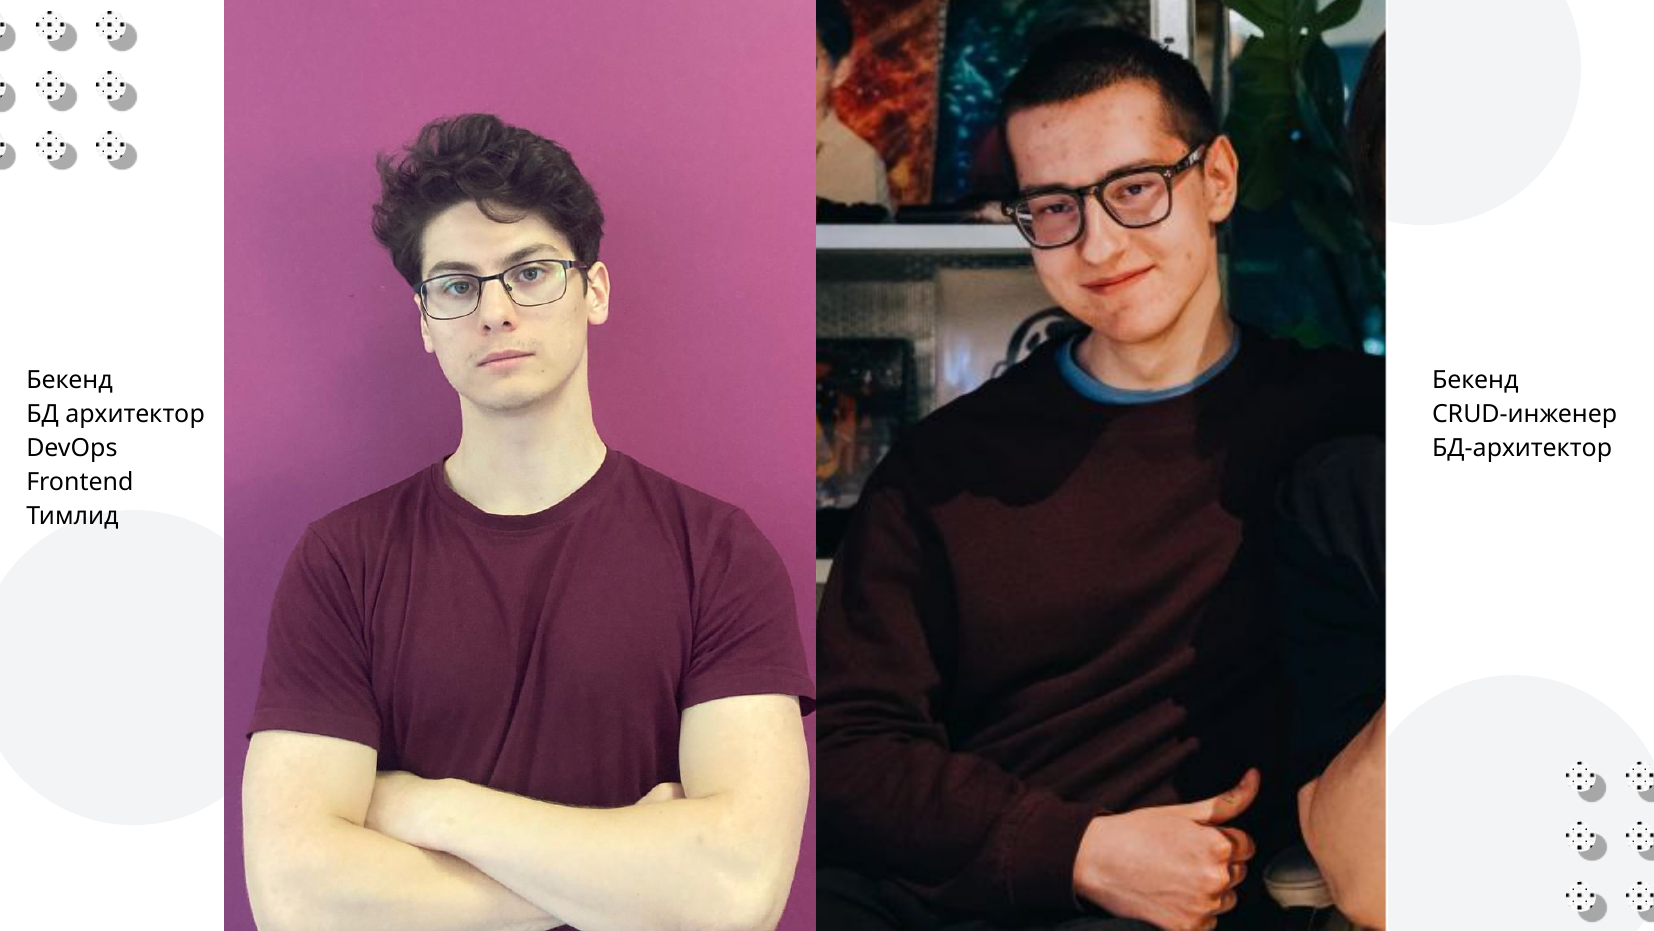

Бекенд
БД архитектор
DevOps
Frontend
Тимлид
Бекенд
CRUD-инженер
БД-архитектор